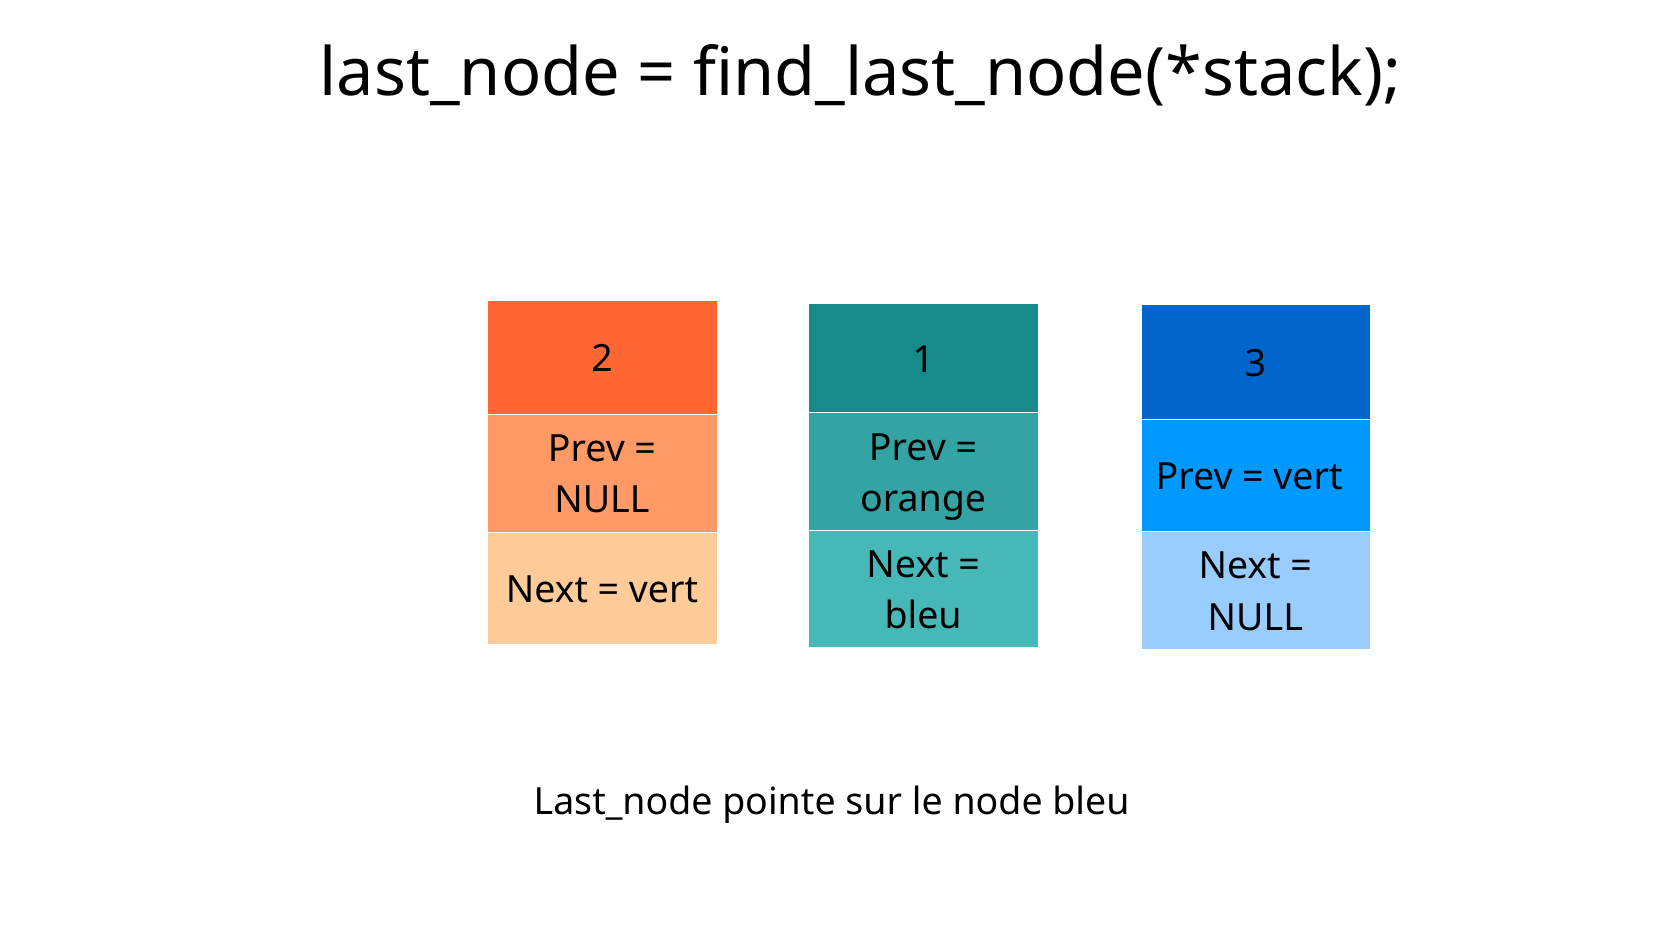

# last_node = find_last_node(*stack);
| 2 |
| --- |
| Prev = NULL |
| Next = vert |
| 1 |
| --- |
| Prev = orange |
| Next = bleu |
| 3 |
| --- |
| Prev = vert |
| Next = NULL |
Last_node pointe sur le node bleu